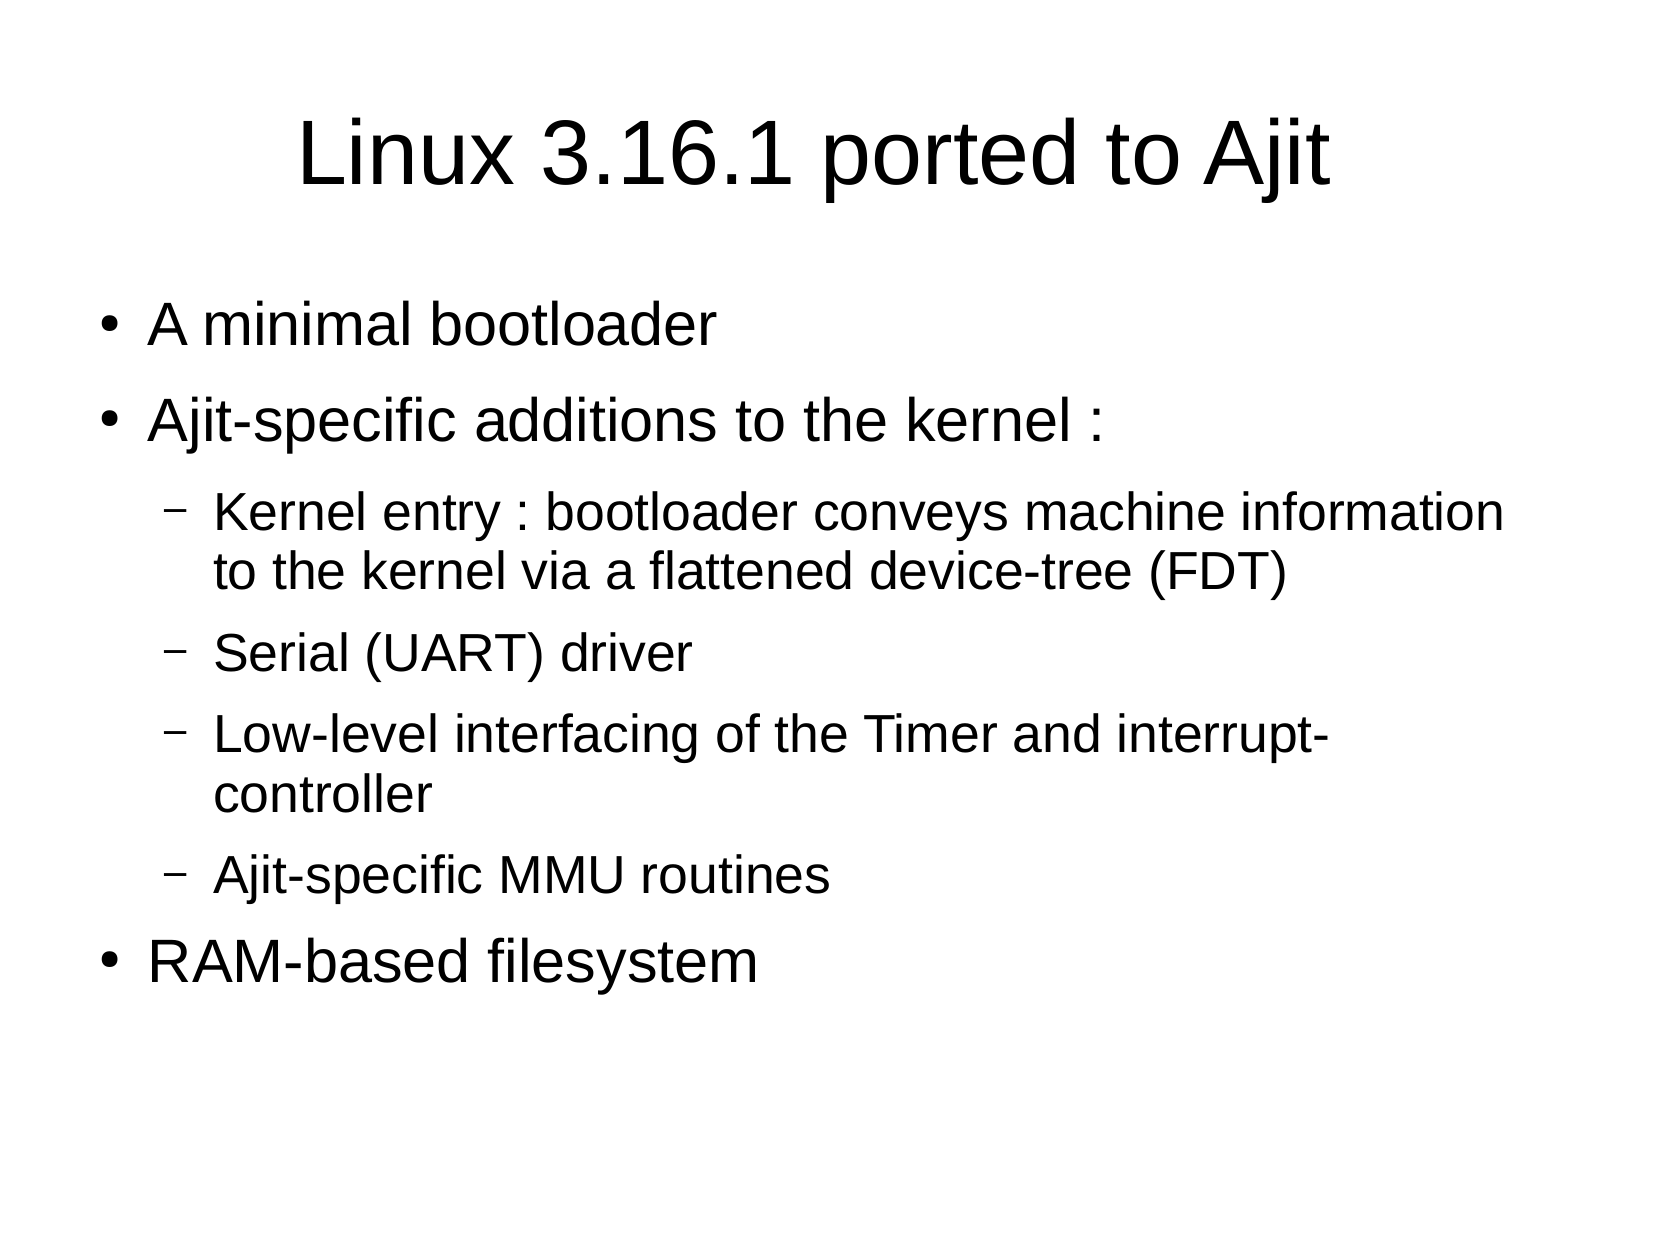

# Linux 3.16.1 ported to Ajit
A minimal bootloader
Ajit-specific additions to the kernel :
Kernel entry : bootloader conveys machine information to the kernel via a flattened device-tree (FDT)
Serial (UART) driver
Low-level interfacing of the Timer and interrupt-controller
Ajit-specific MMU routines
RAM-based filesystem